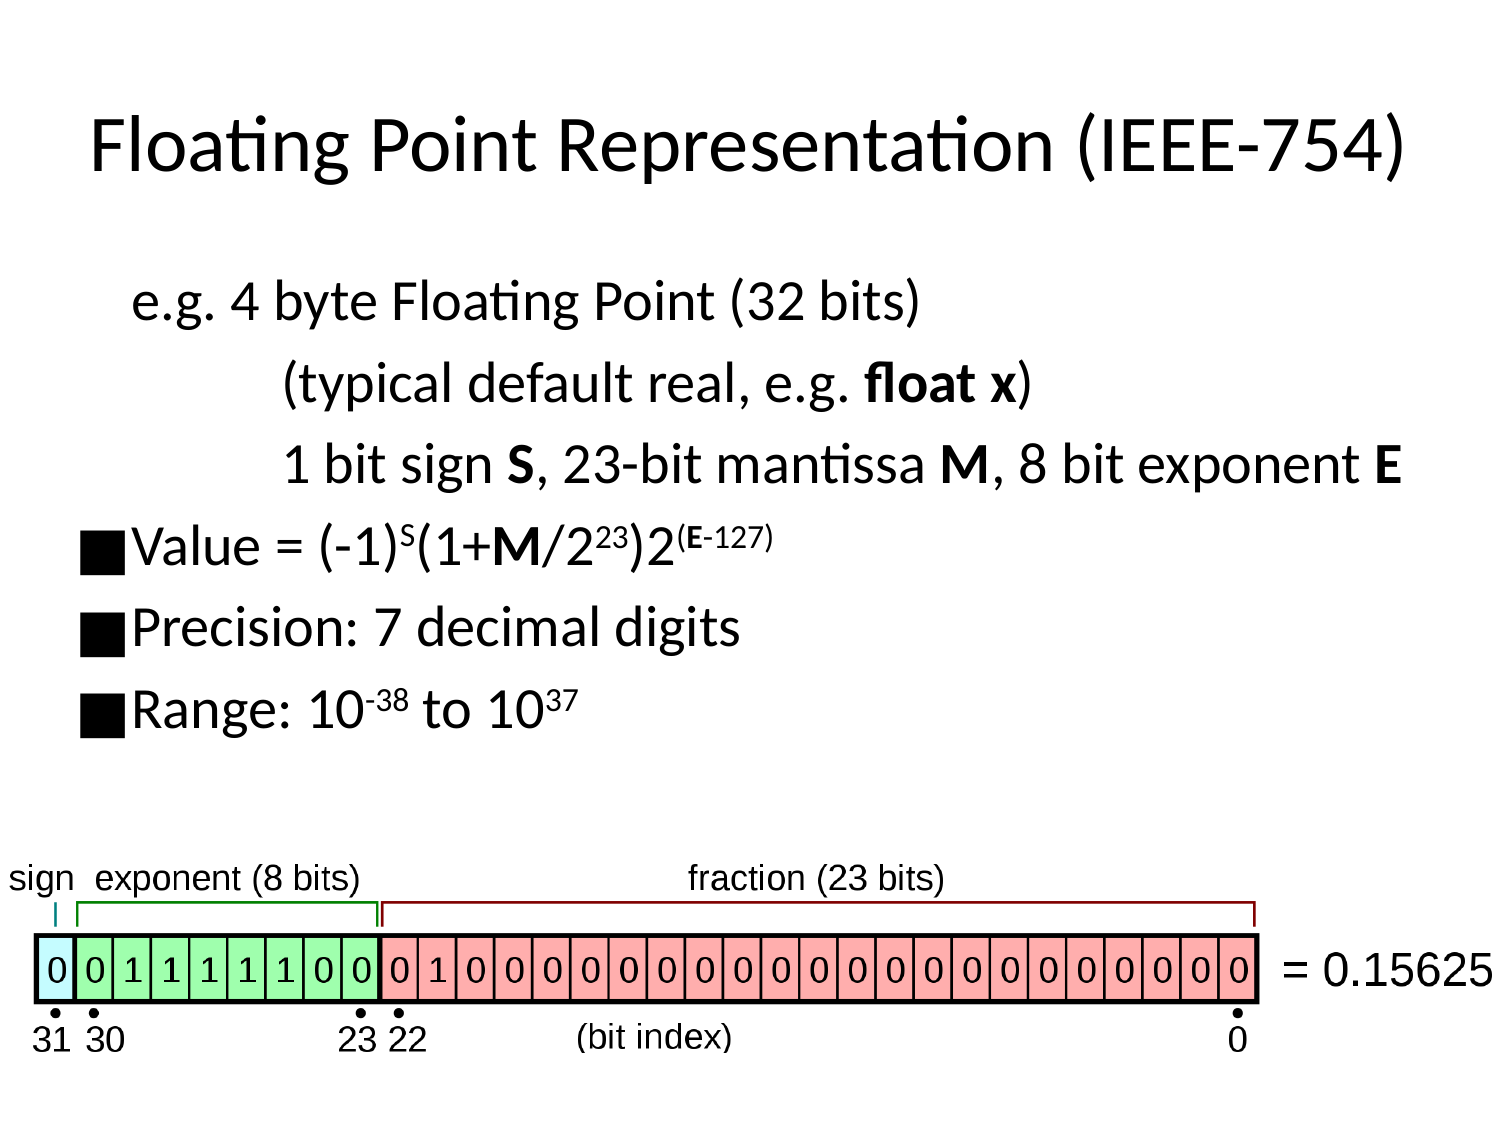

# Floating Point Representation (IEEE-754)
e.g. 4 byte Floating Point (32 bits)
	(typical default real, e.g. float x)
	1 bit sign S, 23-bit mantissa M, 8 bit exponent E
Value = (-1)S(1+M/223)2(E-127)
Precision: 7 decimal digits
Range: 10-38 to 1037